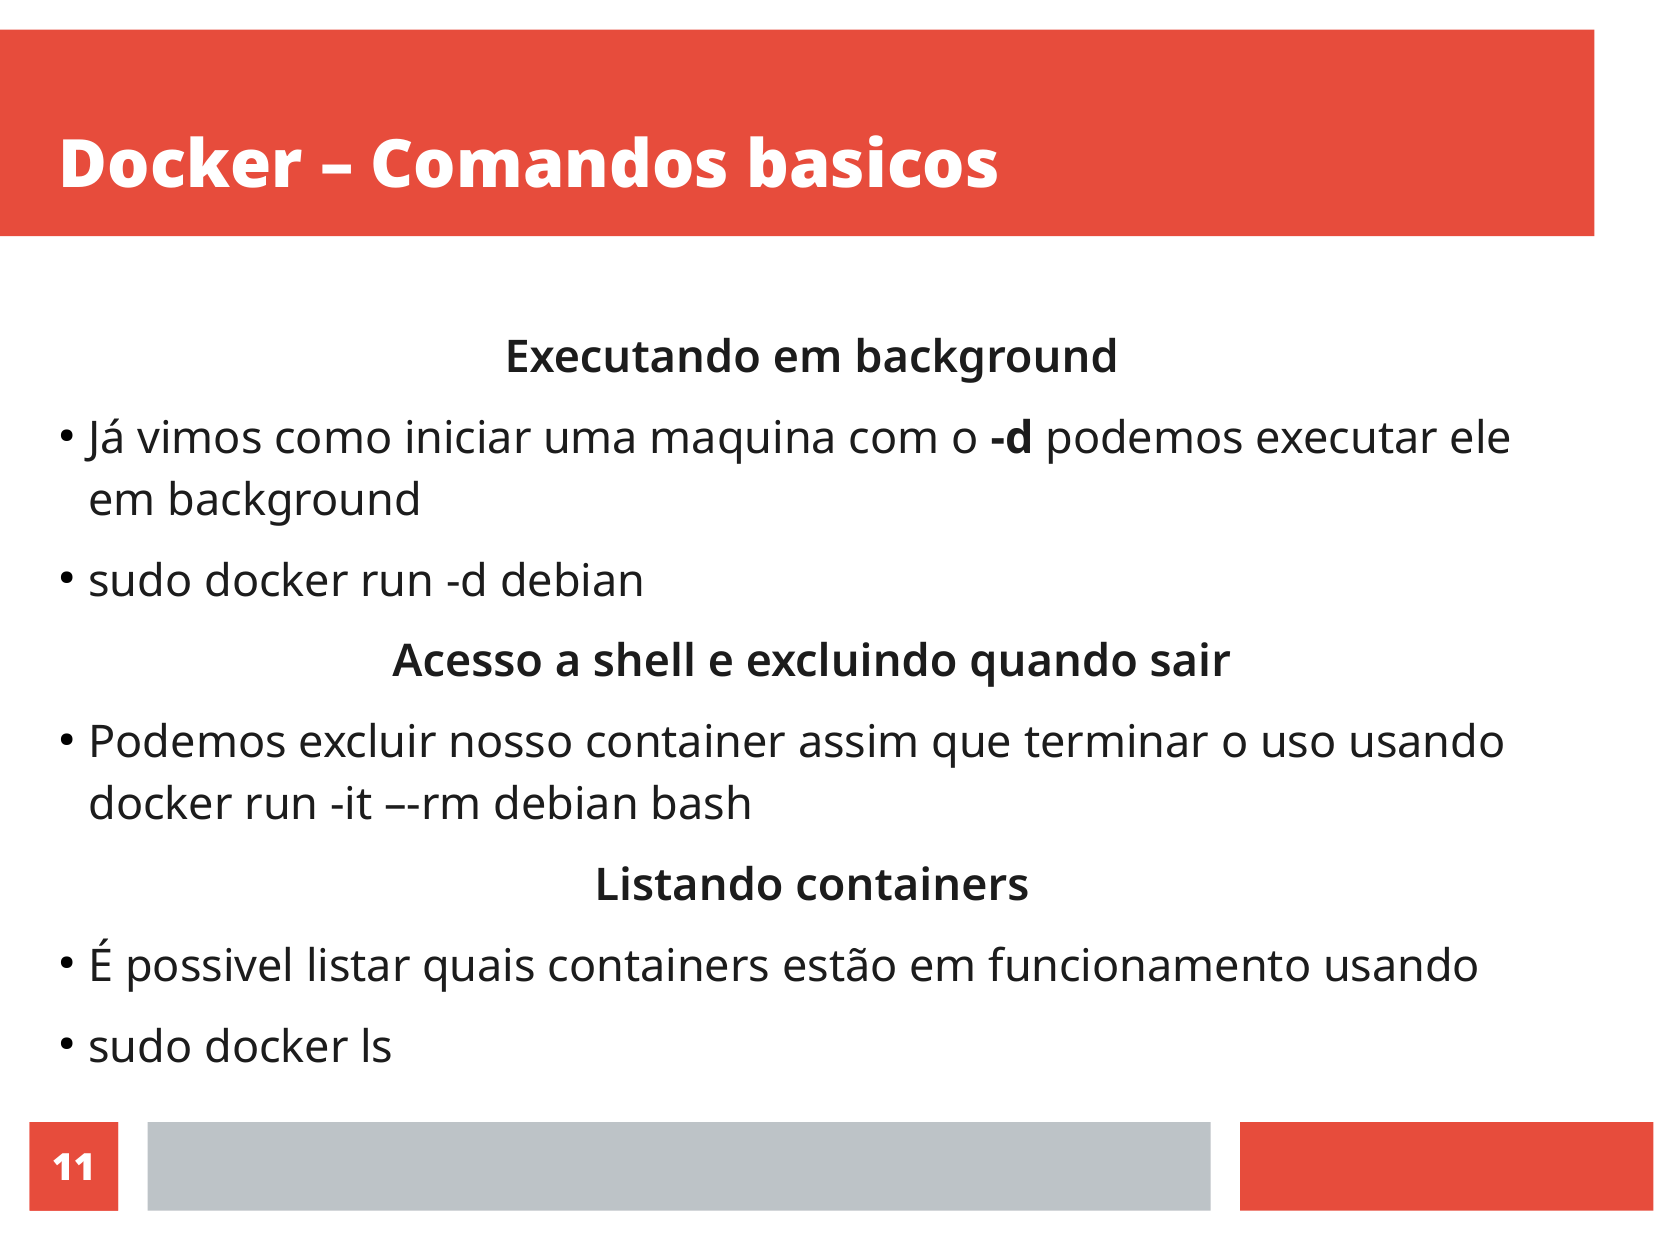

# Docker – Comandos basicos
Executando em background
Já vimos como iniciar uma maquina com o -d podemos executar ele em background
sudo docker run -d debian
Acesso a shell e excluindo quando sair
Podemos excluir nosso container assim que terminar o uso usando docker run -it –-rm debian bash
Listando containers
É possivel listar quais containers estão em funcionamento usando
sudo docker ls
11